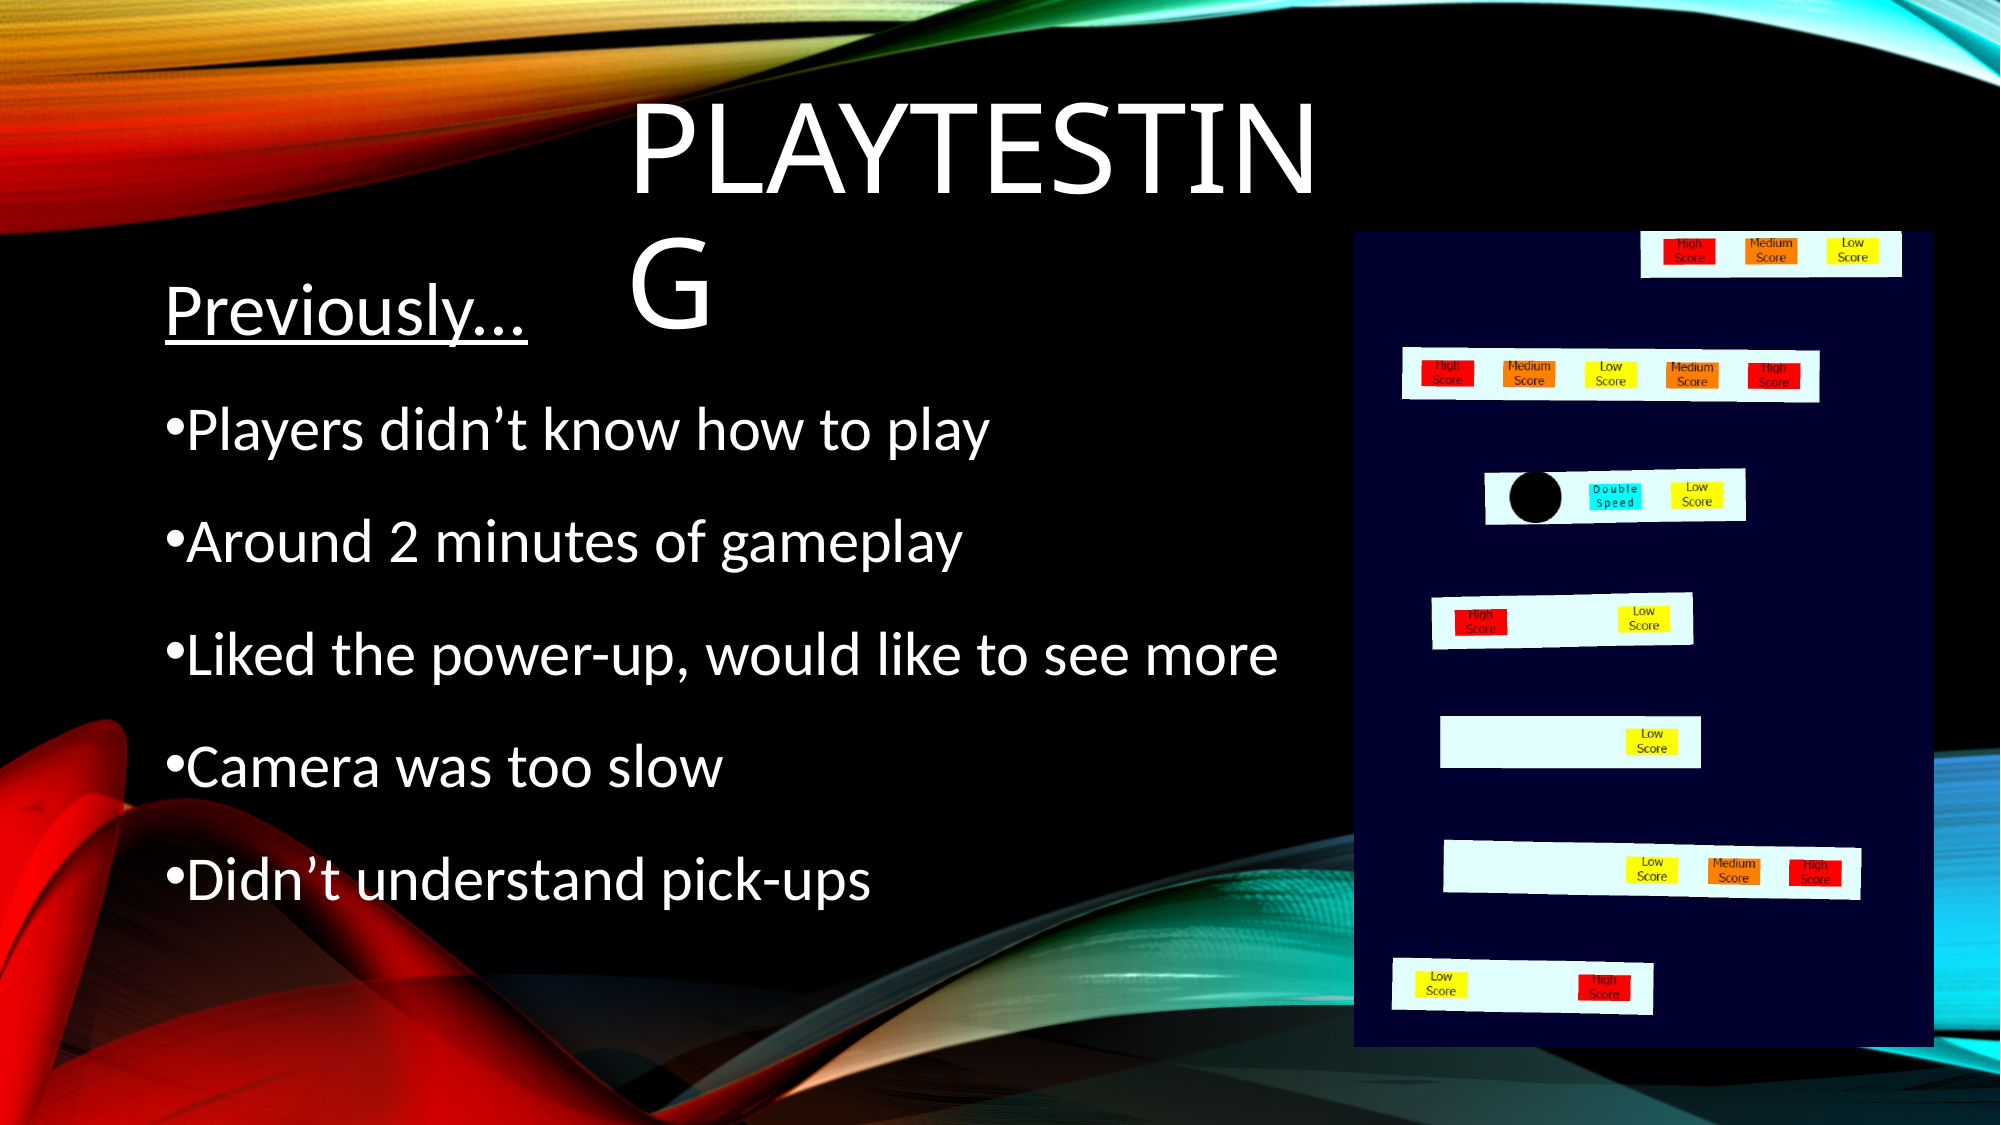

# Playtesting
Previously...
Players didn’t know how to play
Around 2 minutes of gameplay
Liked the power-up, would like to see more
Camera was too slow
Didn’t understand pick-ups